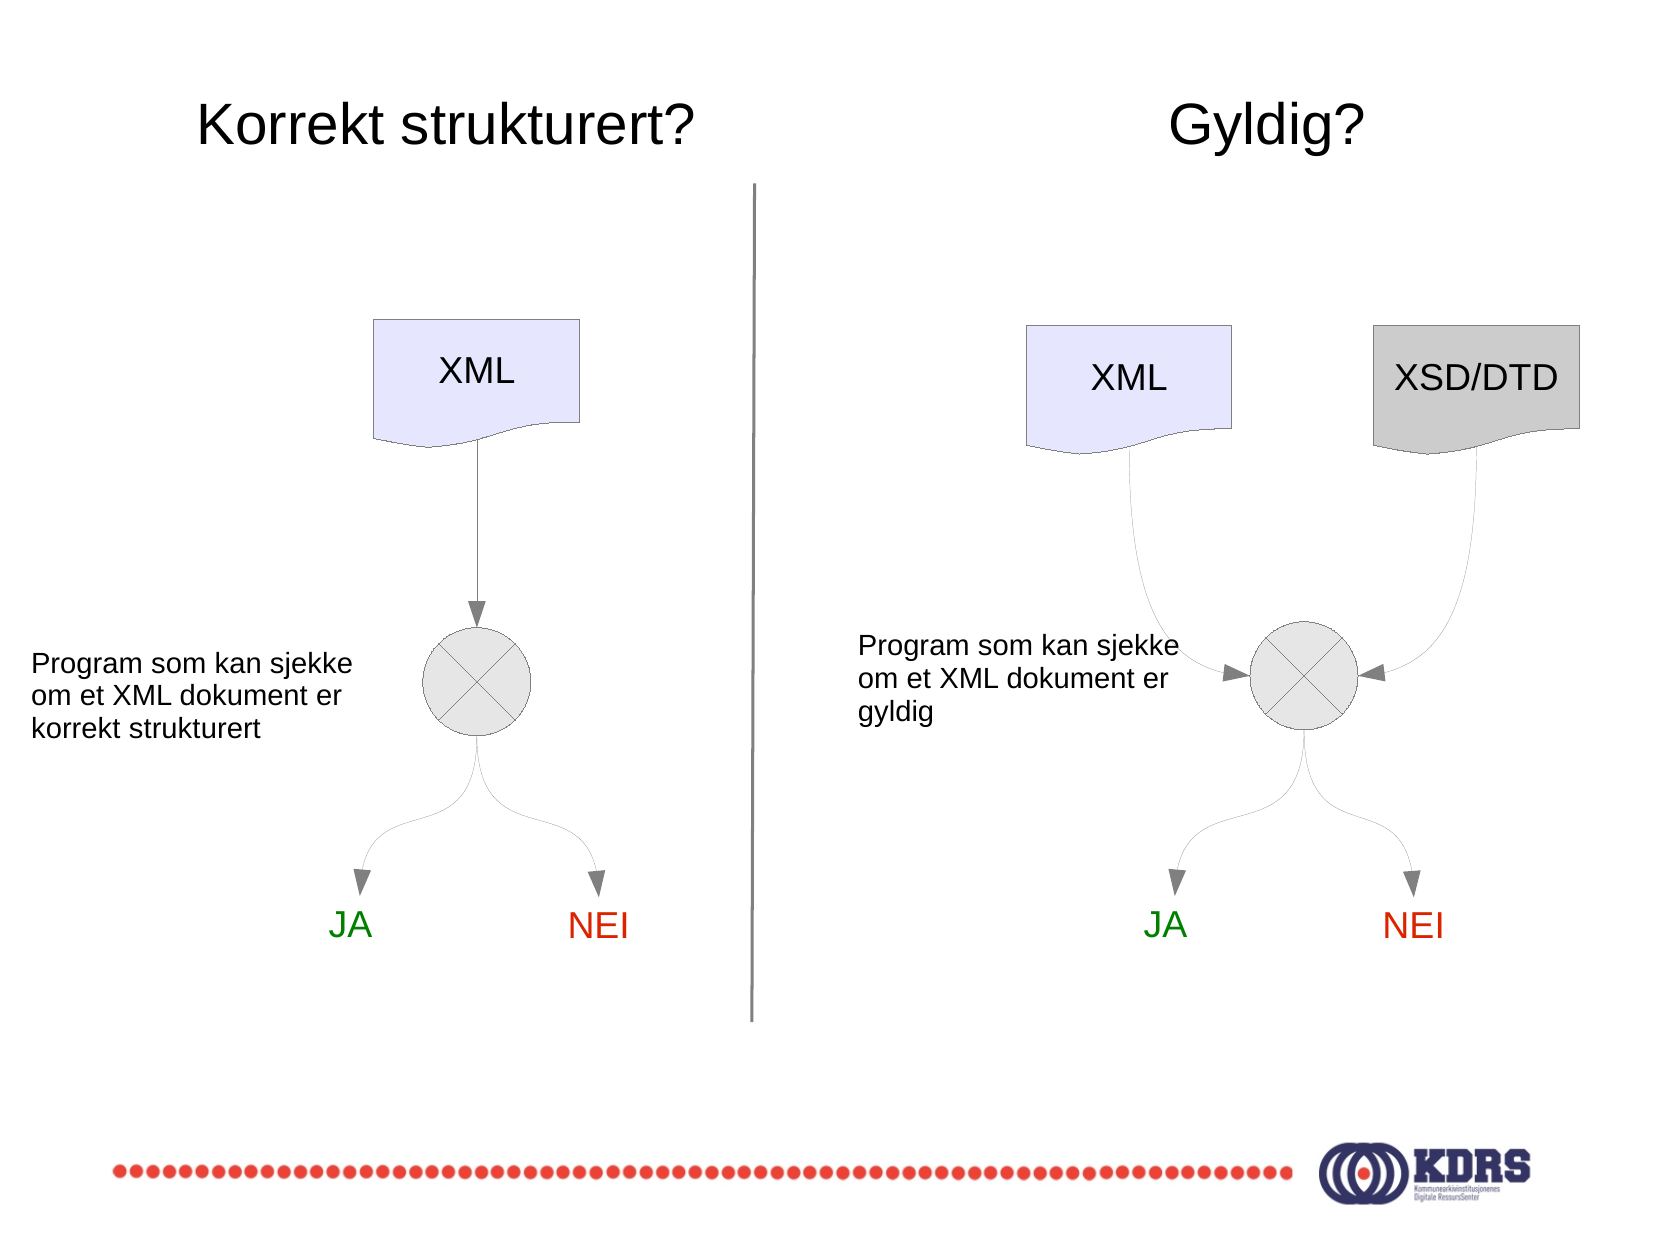

Korrekt strukturert?
Gyldig?
XML
XML
XSD/DTD
Program som kan sjekke om et XML dokument er gyldig
Program som kan sjekke om et XML dokument er korrekt strukturert
JA
JA
NEI
NEI